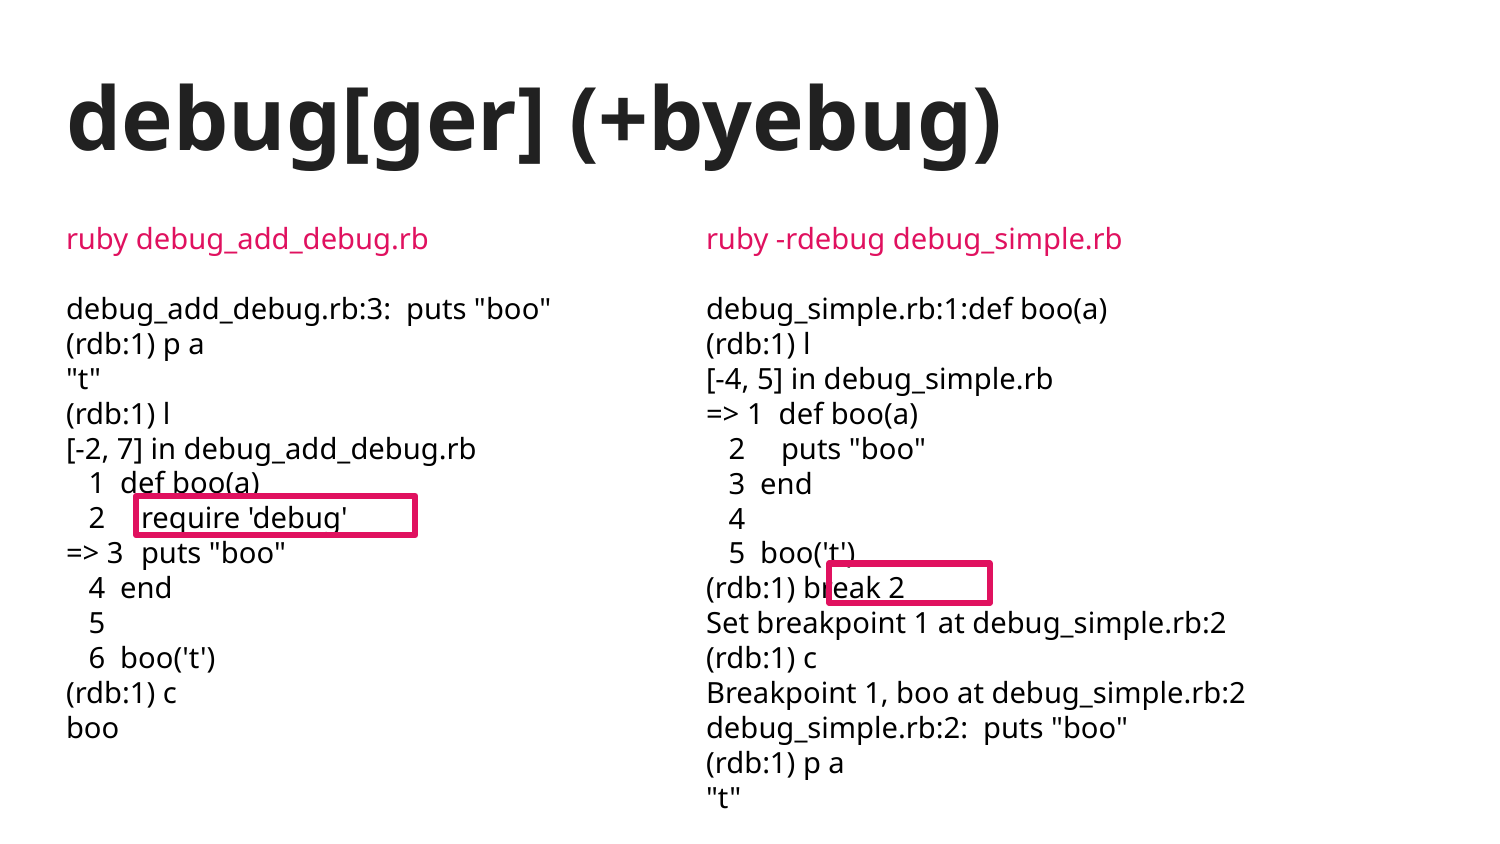

# debug[ger] (+byebug)
ruby debug_add_debug.rb
debug_add_debug.rb:3: puts "boo"
(rdb:1) p a
"t"
(rdb:1) l
[-2, 7] in debug_add_debug.rb
 1 def boo(a)
 2	require 'debug'
=> 3	puts "boo"
 4 end
 5
 6 boo('t')
(rdb:1) c
boo
ruby -rdebug debug_simple.rb
debug_simple.rb:1:def boo(a)
(rdb:1) l
[-4, 5] in debug_simple.rb
=> 1 def boo(a)
 2	puts "boo"
 3 end
 4
 5 boo('t')
(rdb:1) break 2
Set breakpoint 1 at debug_simple.rb:2
(rdb:1) c
Breakpoint 1, boo at debug_simple.rb:2
debug_simple.rb:2: puts "boo"
(rdb:1) p a
"t"